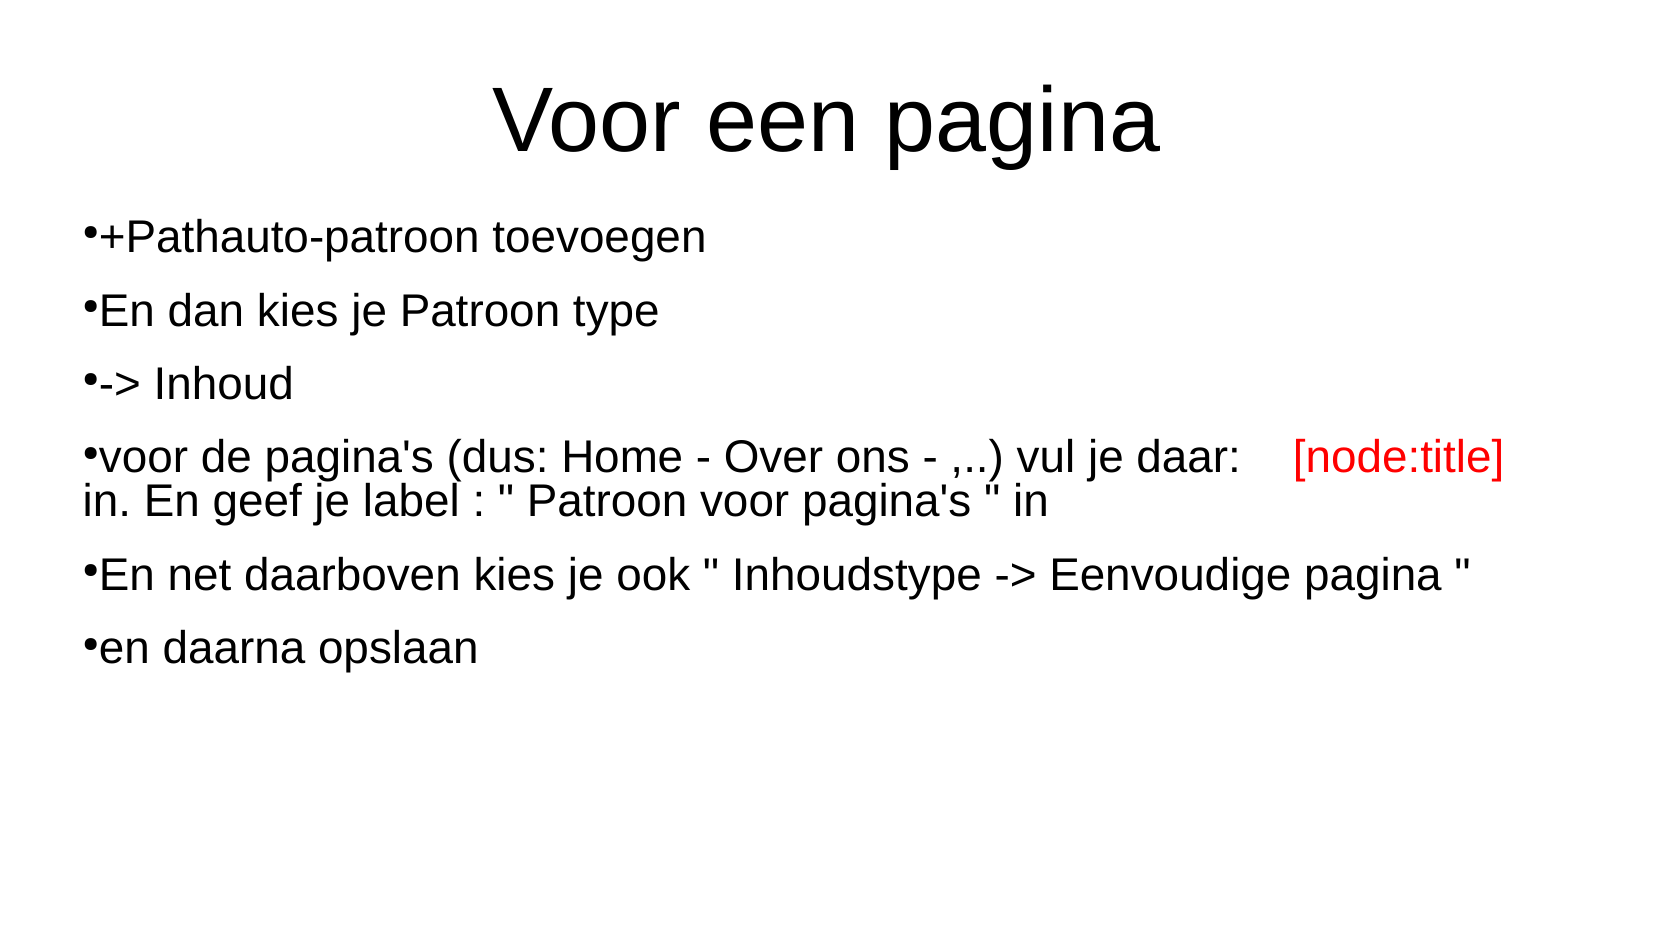

Voor een pagina
# +Pathauto-patroon toevoegen
En dan kies je Patroon type
-> Inhoud
voor de pagina's (dus: Home - Over ons - ,..) vul je daar: [node:title] in. En geef je label : " Patroon voor pagina's " in
En net daarboven kies je ook " Inhoudstype -> Eenvoudige pagina "
en daarna opslaan